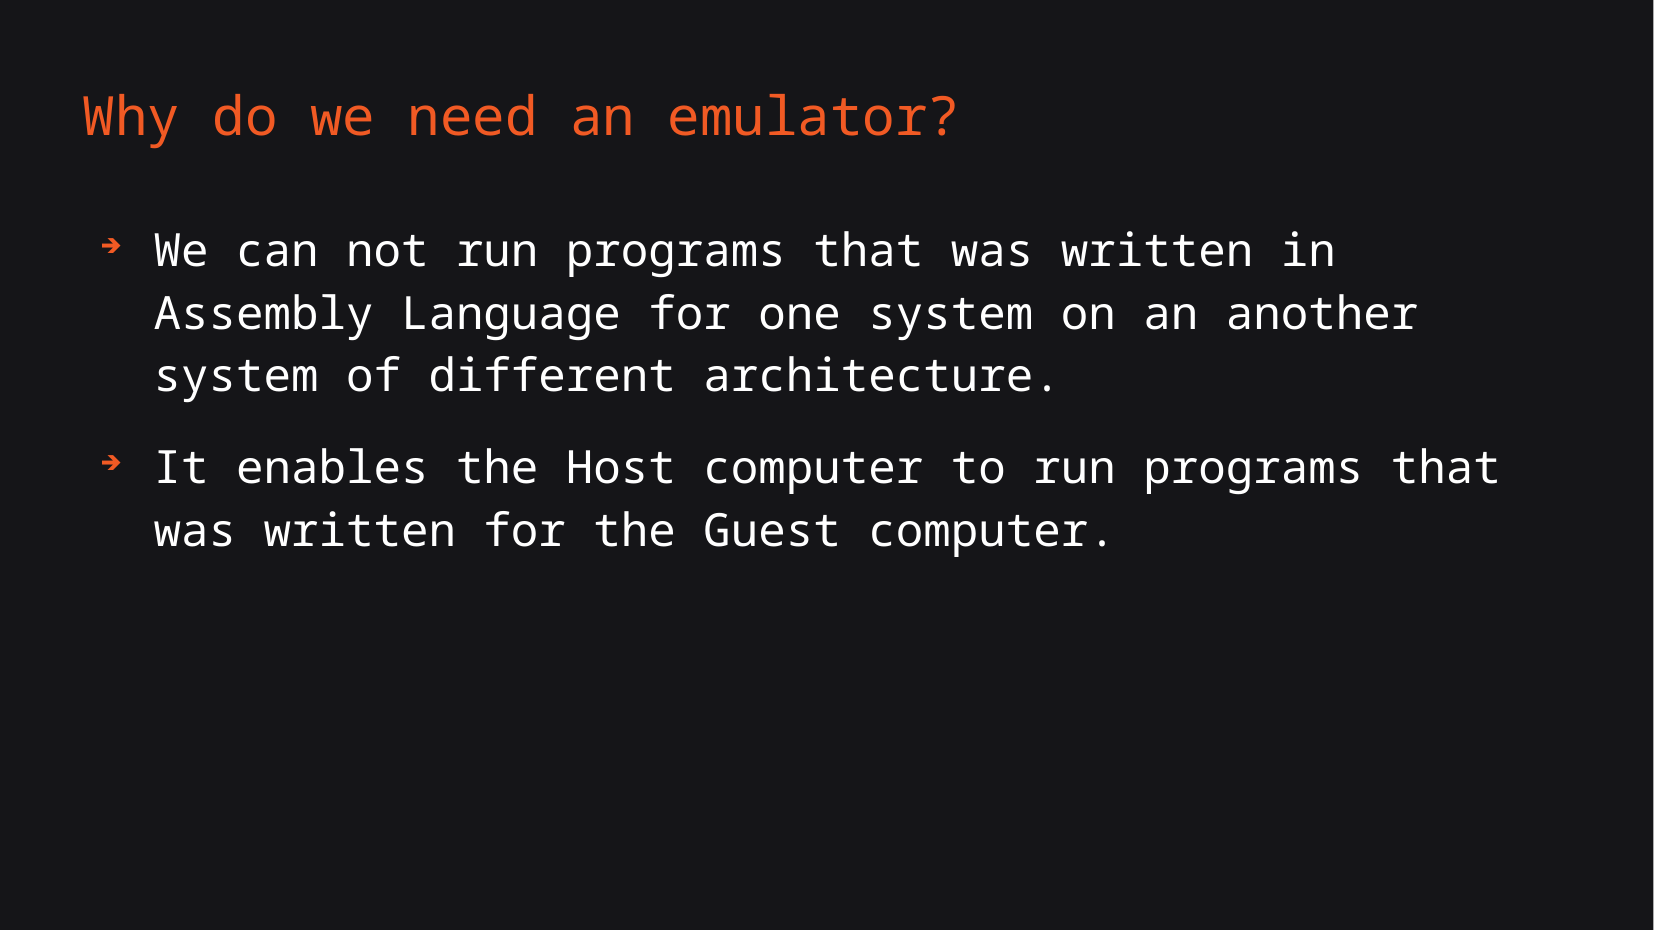

# Why do we need an emulator?
We can not run programs that was written in Assembly Language for one system on an another system of different architecture.
It enables the Host computer to run programs that was written for the Guest computer.